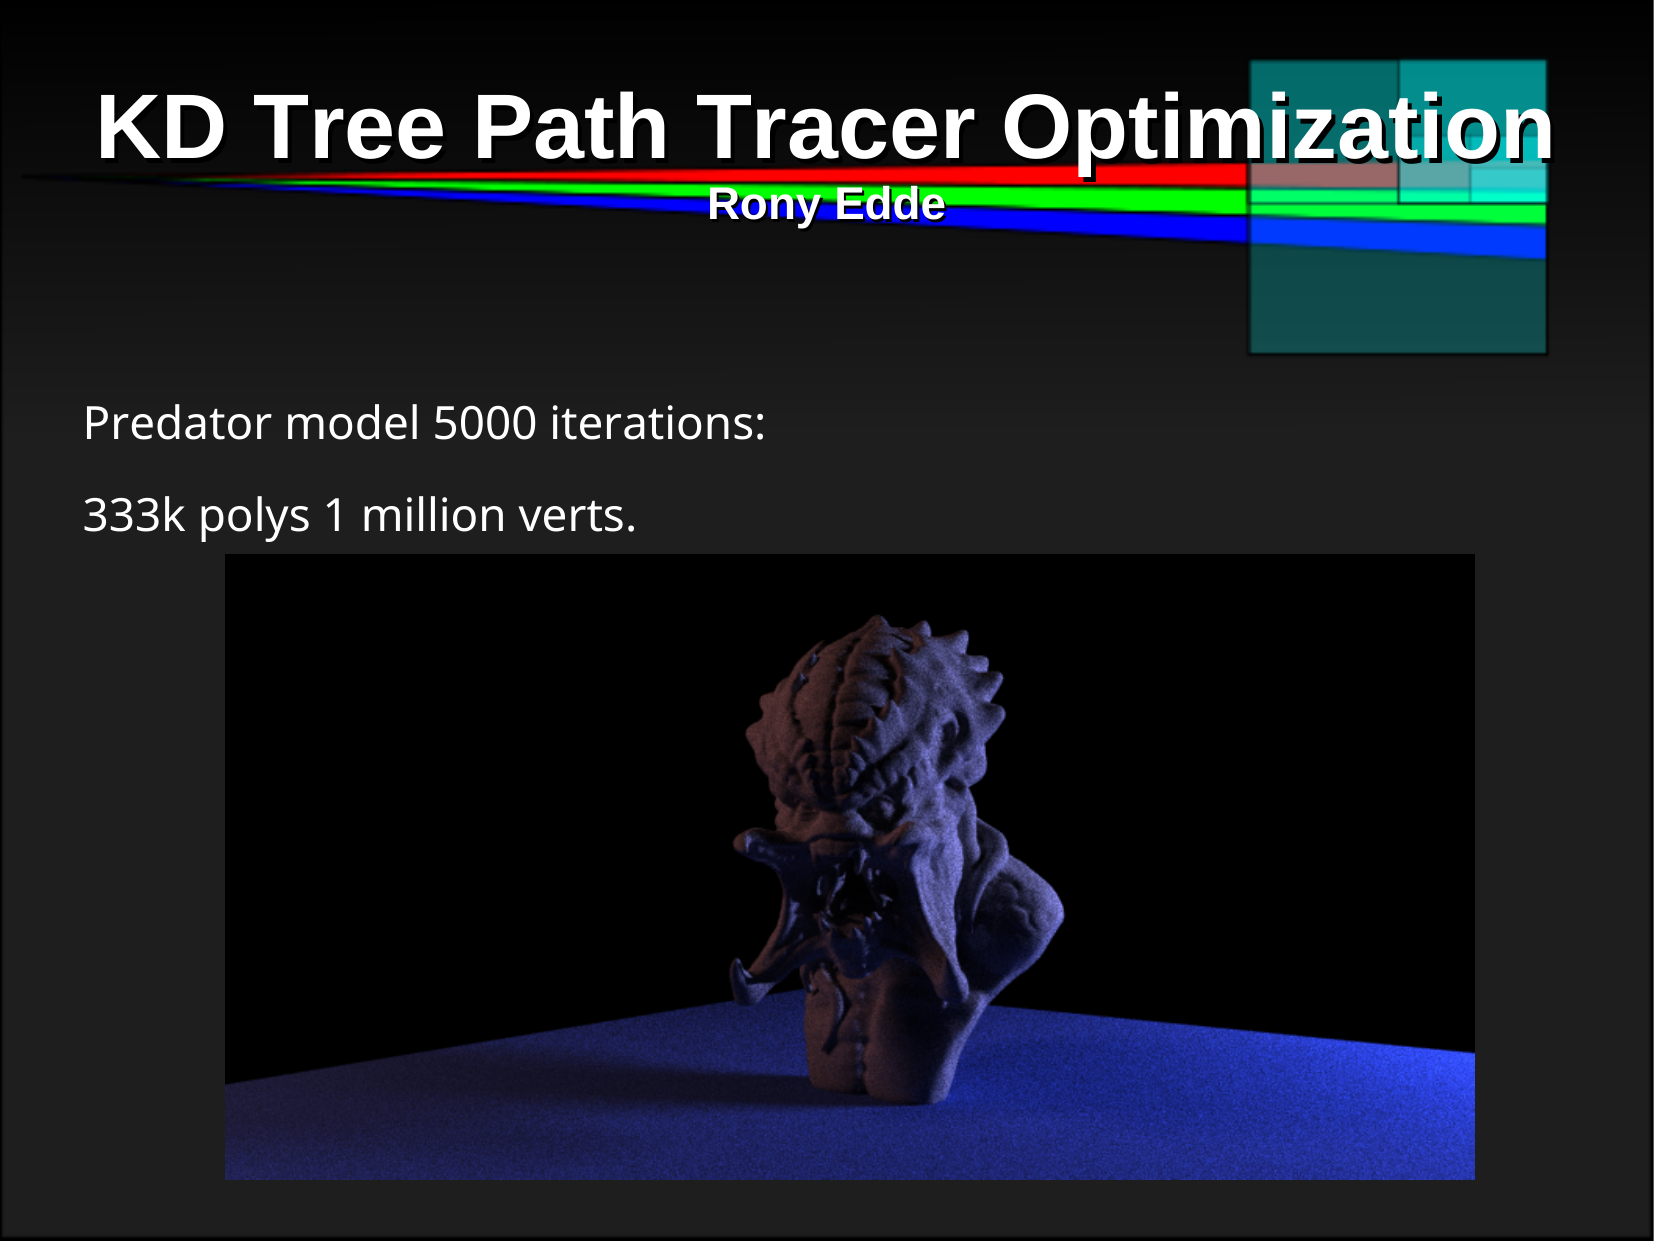

# KD Tree Path Tracer Optimization Rony Edde
Predator model 5000 iterations:
333k polys 1 million verts.